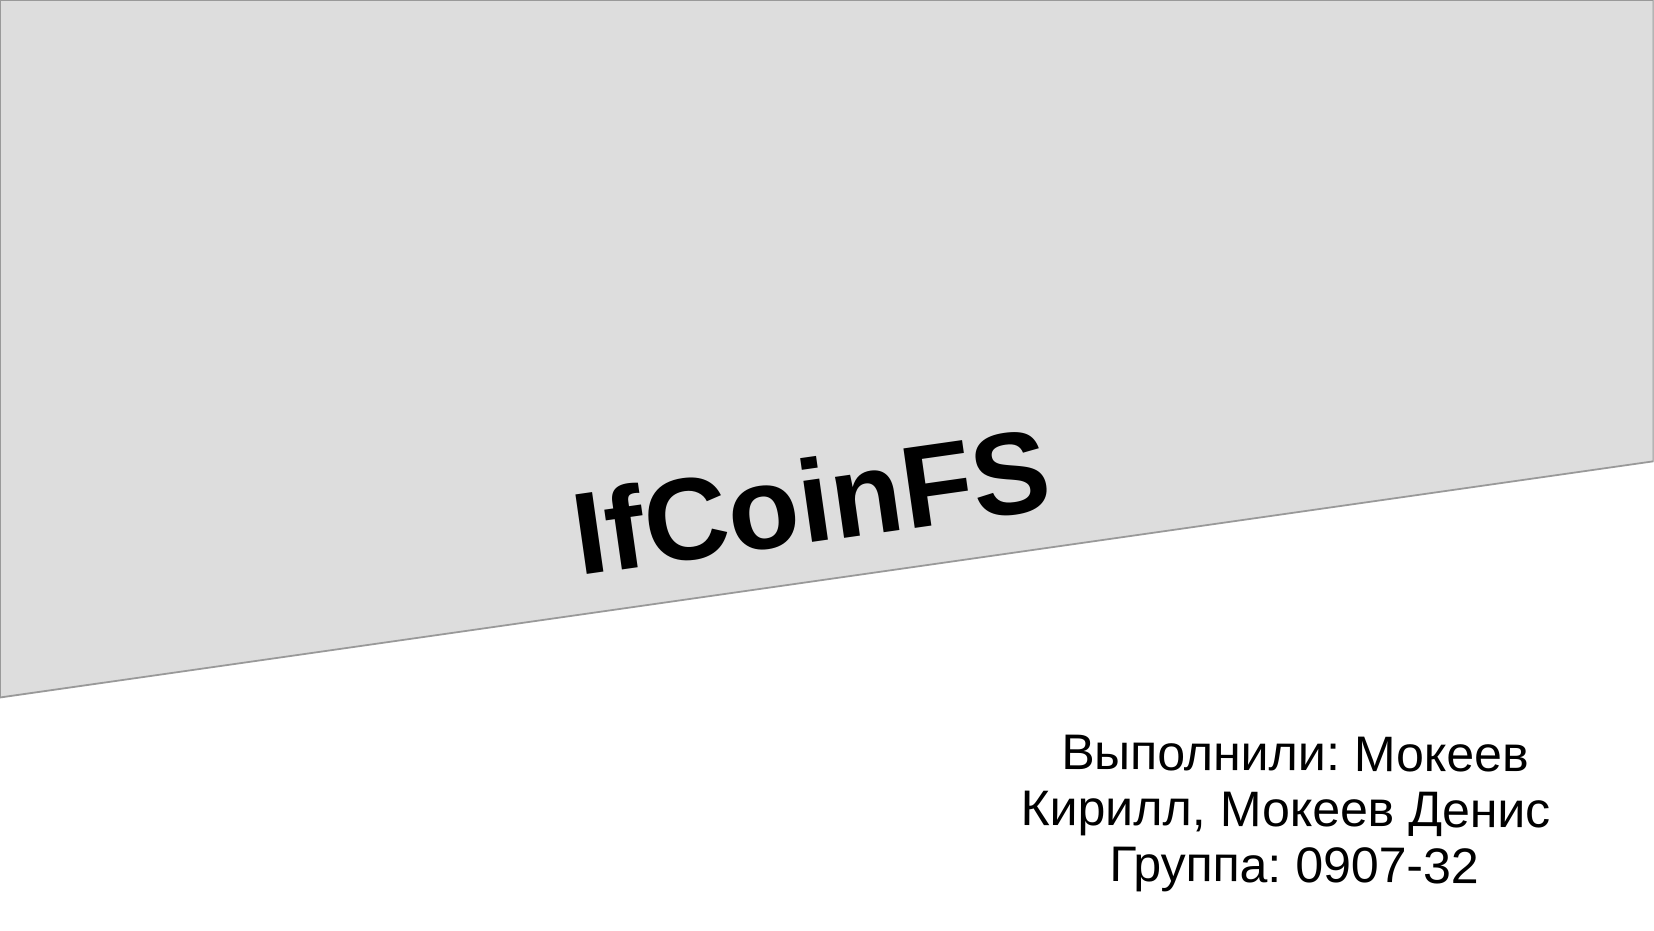

# IfCoinFS
Выполнили: Мокеев Кирилл, Мокеев Денис
Группа: 0907-32